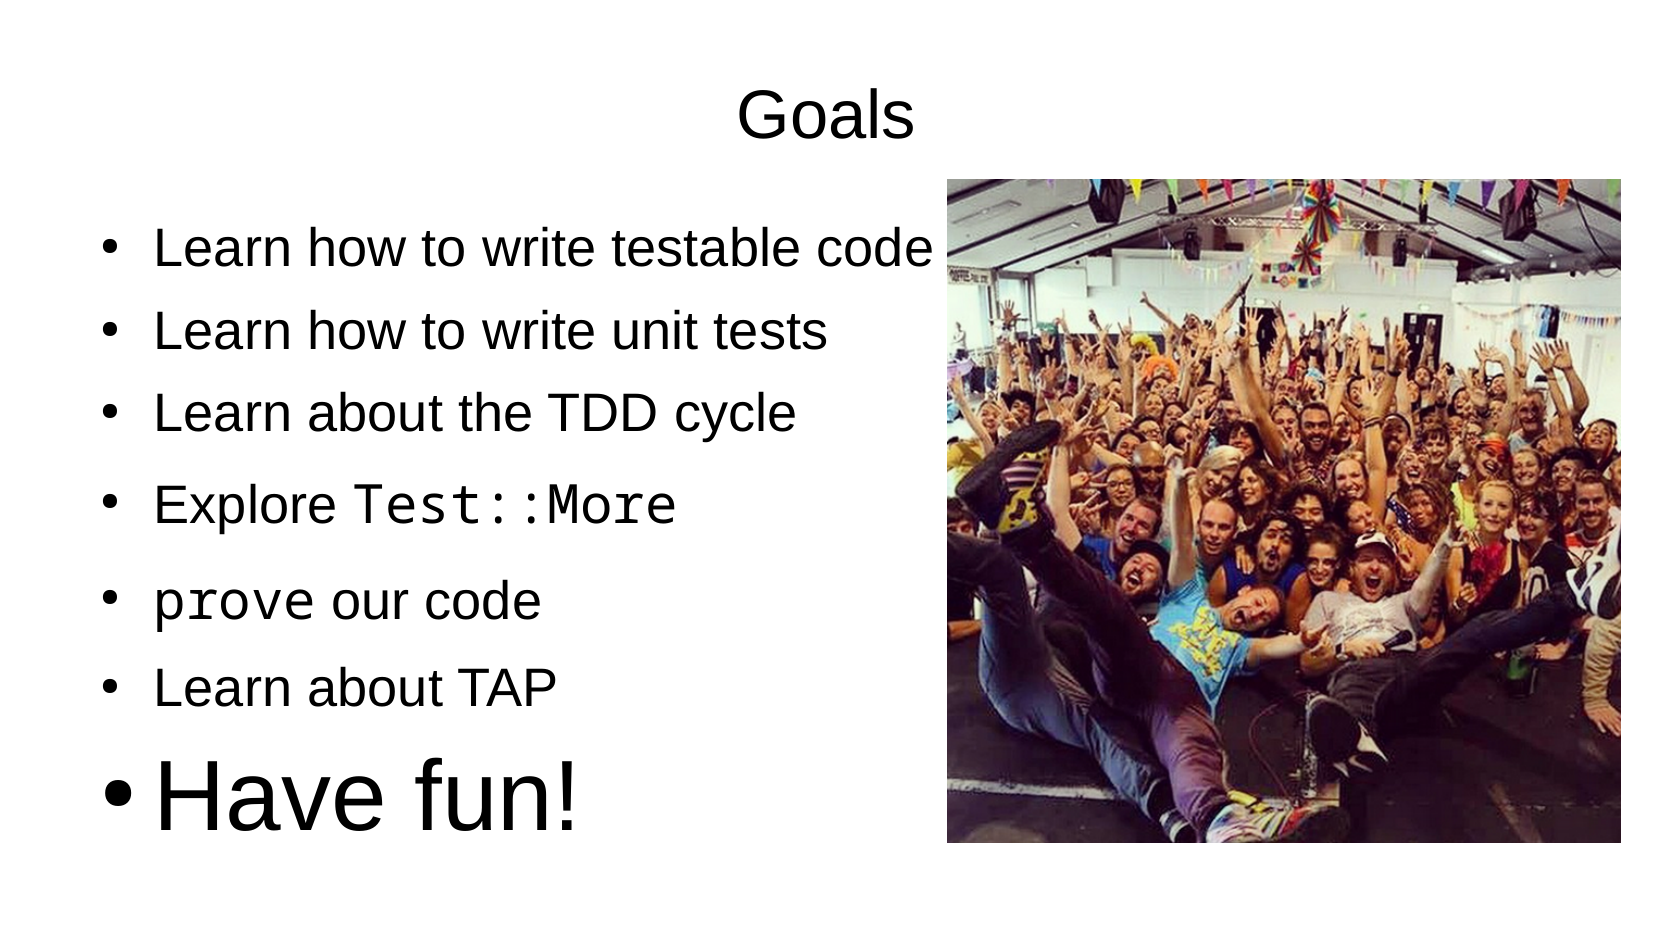

# Goals
Learn how to write testable code
Learn how to write unit tests
Learn about the TDD cycle
Explore Test::More
prove our code
Learn about TAP
Have fun!